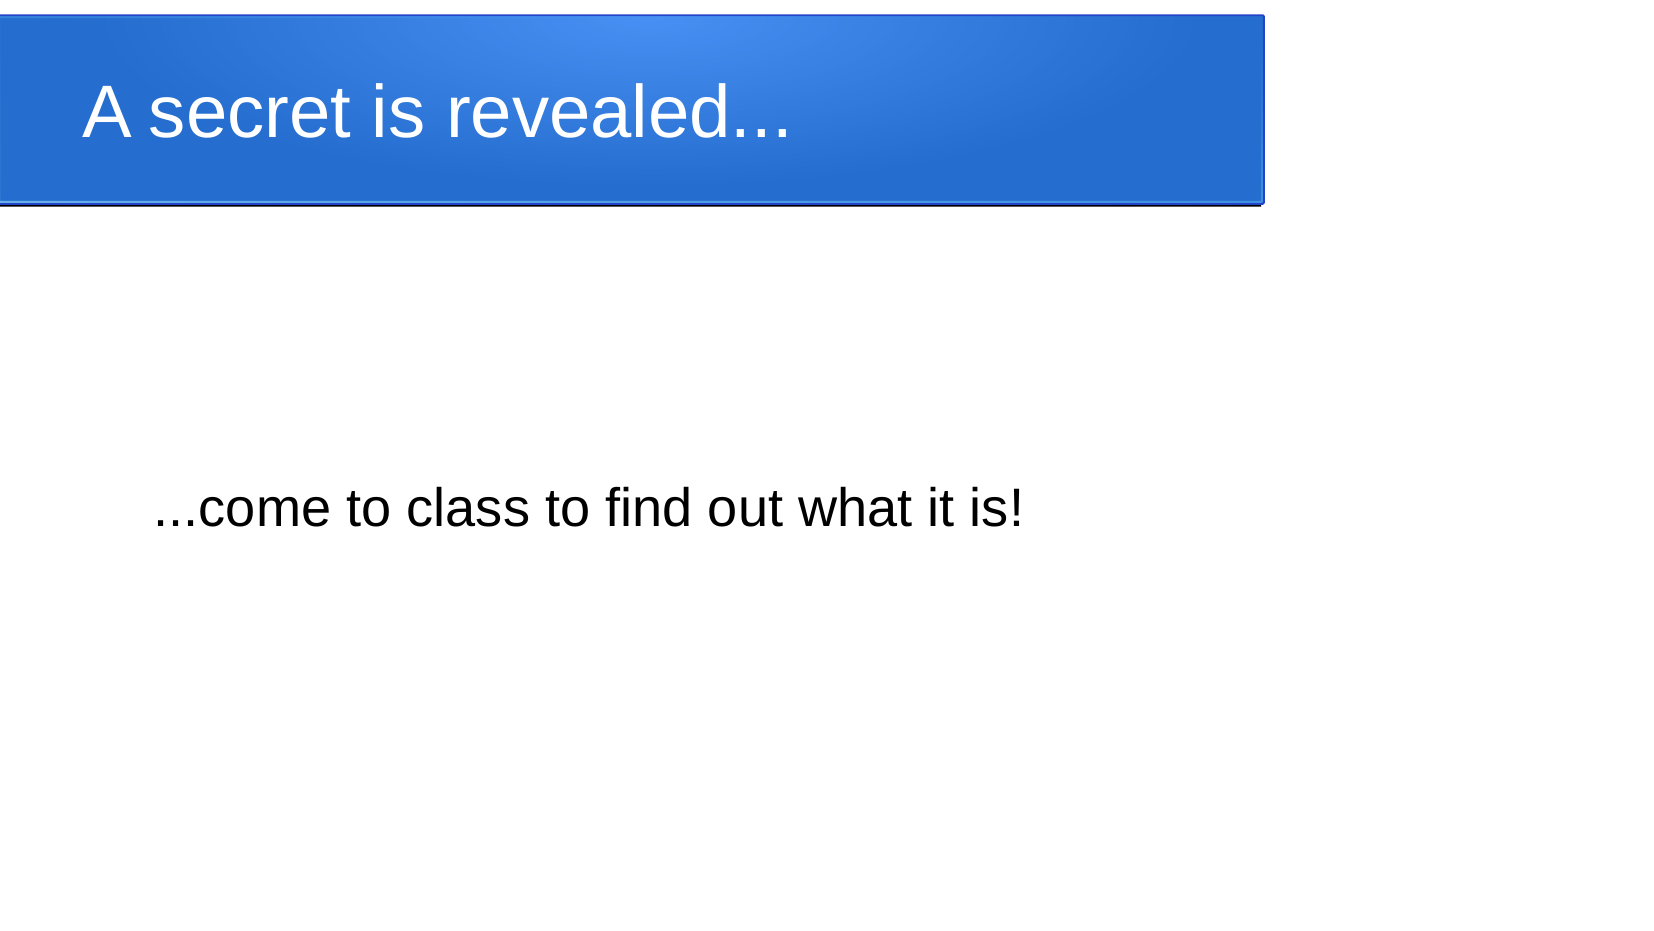

# A secret is revealed...
...come to class to find out what it is!